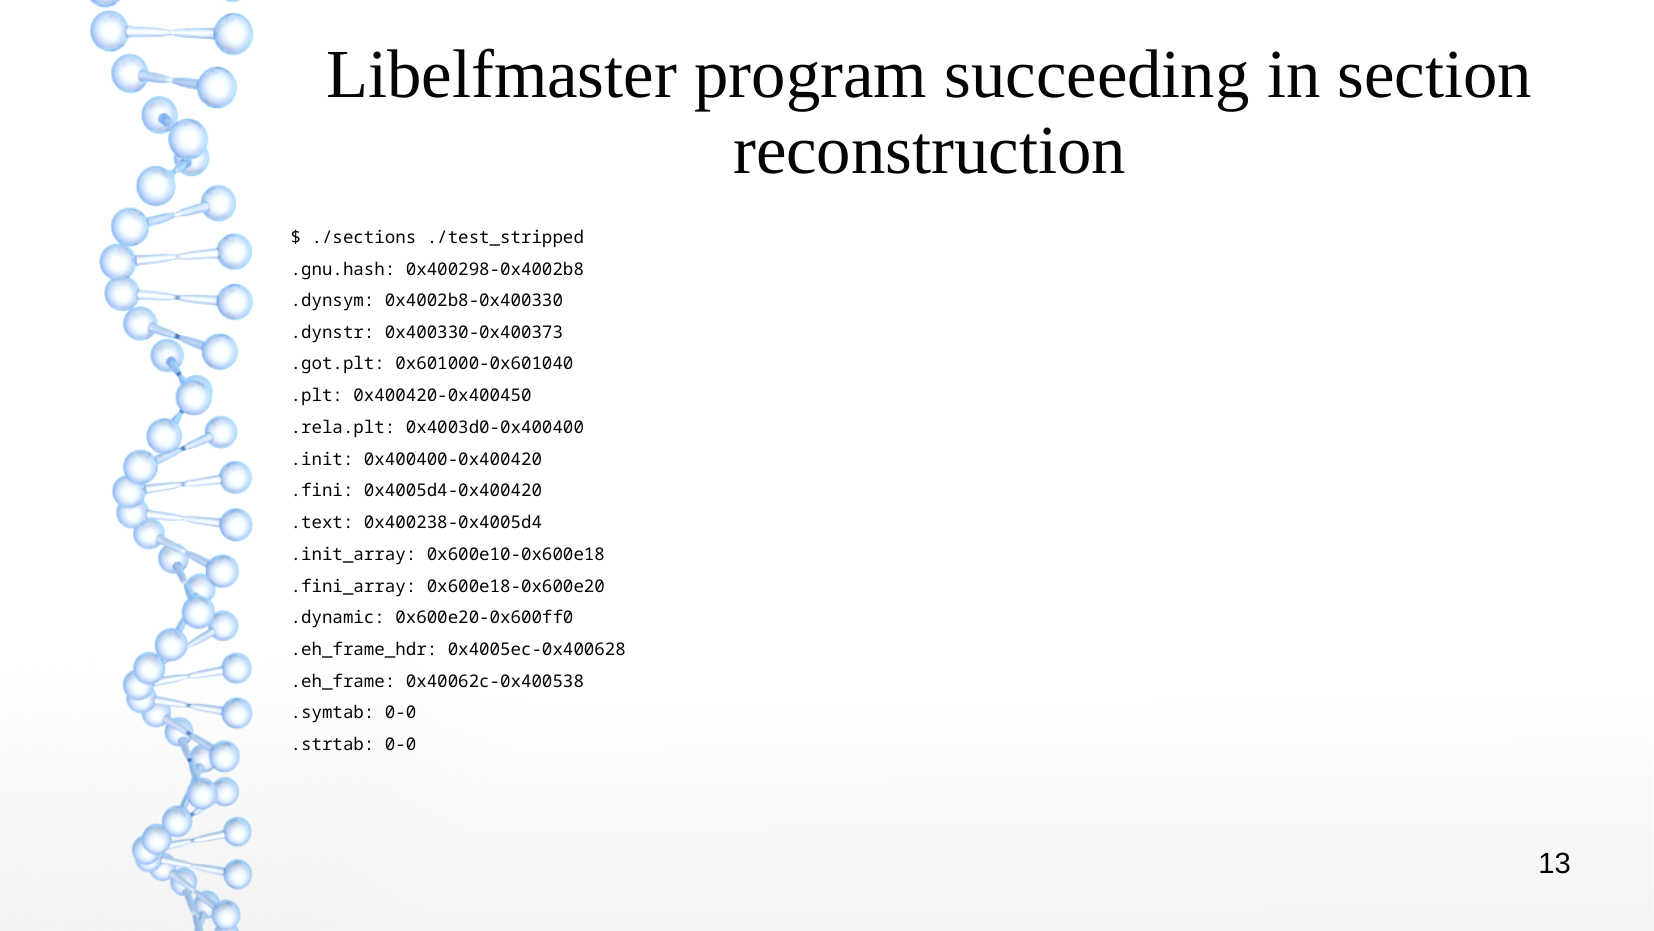

# Libelfmaster program succeeding in section reconstruction
$ ./sections ./test_stripped
.gnu.hash: 0x400298-0x4002b8
.dynsym: 0x4002b8-0x400330
.dynstr: 0x400330-0x400373
.got.plt: 0x601000-0x601040
.plt: 0x400420-0x400450
.rela.plt: 0x4003d0-0x400400
.init: 0x400400-0x400420
.fini: 0x4005d4-0x400420
.text: 0x400238-0x4005d4
.init_array: 0x600e10-0x600e18
.fini_array: 0x600e18-0x600e20
.dynamic: 0x600e20-0x600ff0
.eh_frame_hdr: 0x4005ec-0x400628
.eh_frame: 0x40062c-0x400538
.symtab: 0-0
.strtab: 0-0
13